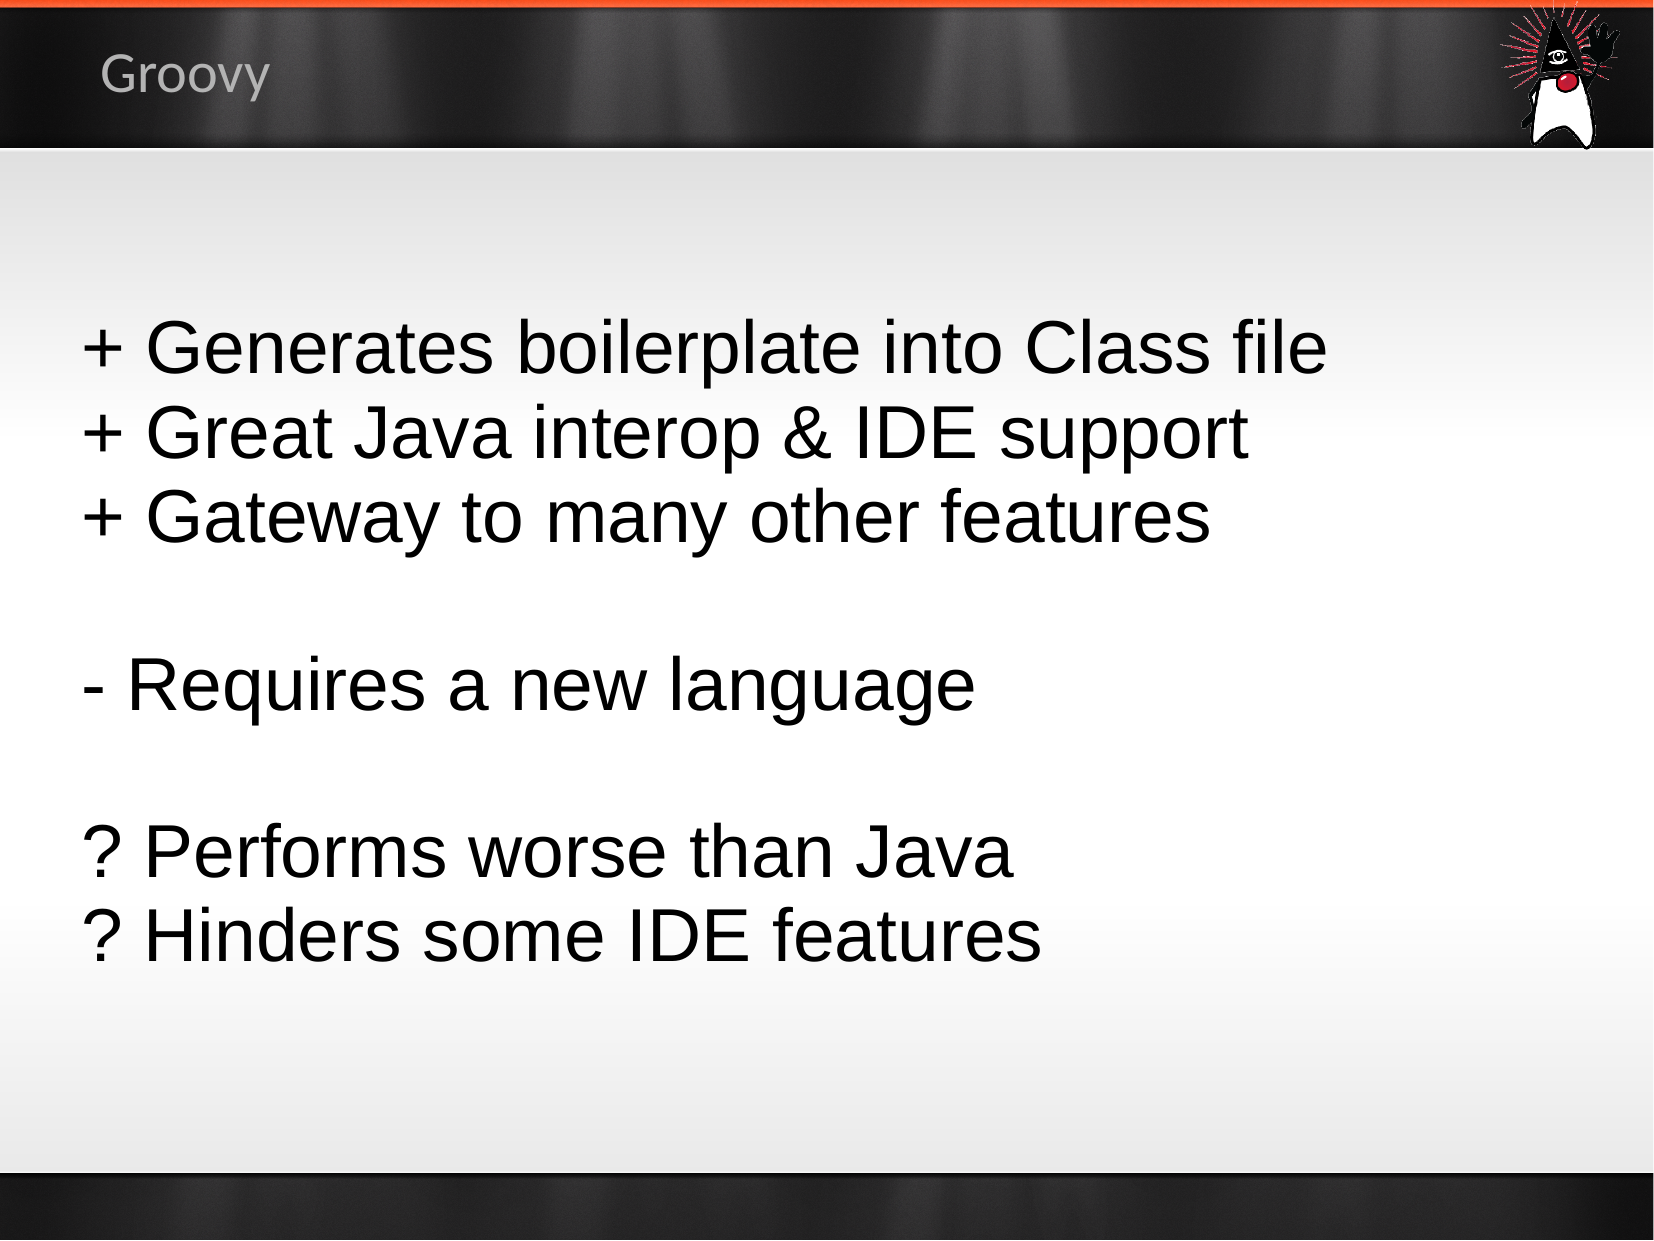

# Groovy
+ Generates boilerplate into Class file
+ Great Java interop & IDE support
+ Gateway to many other features
- Requires a new language
? Performs worse than Java
? Hinders some IDE features